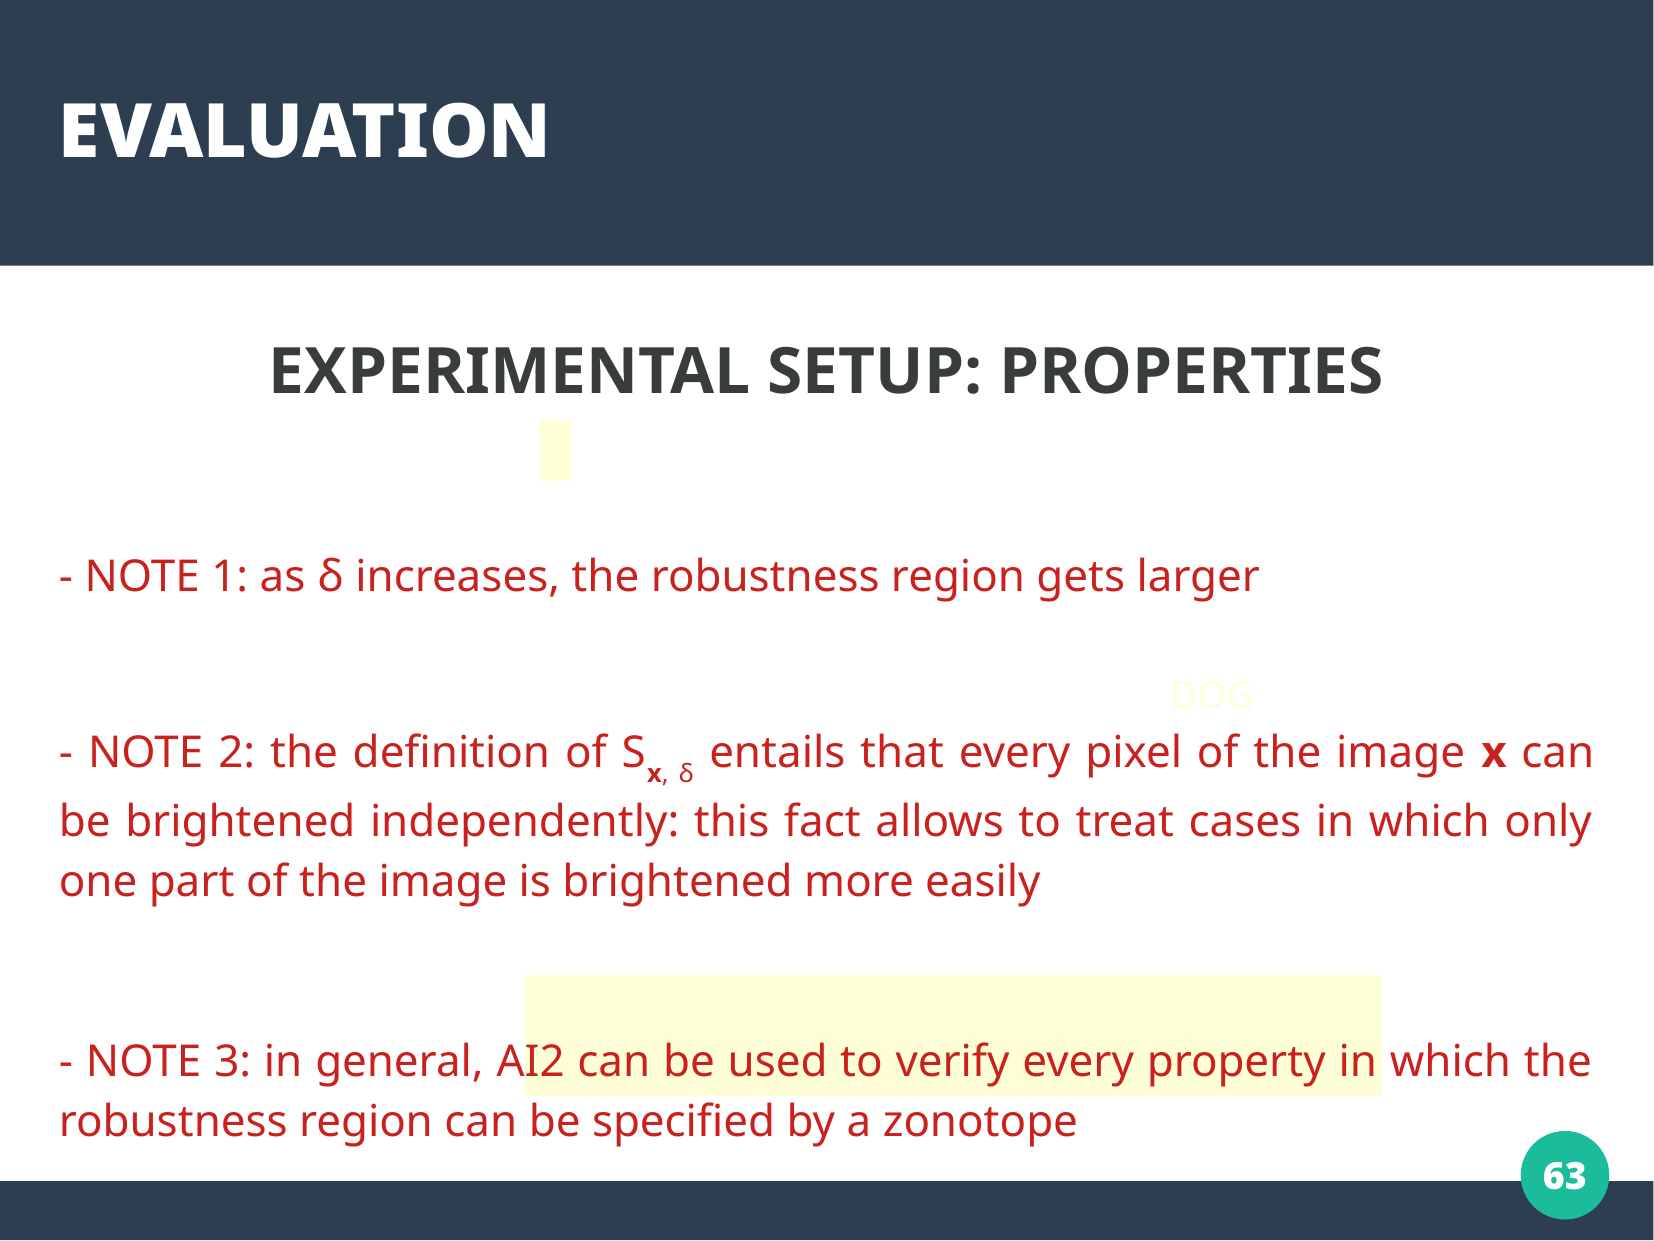

# EVALUATION
EXPERIMENTAL SETUP: PROPERTIES
- NOTE 1: as δ increases, the robustness region gets larger
- NOTE 2: the definition of Sx, δ entails that every pixel of the image x can be brightened independently: this fact allows to treat cases in which only one part of the image is brightened more easily
- NOTE 3: in general, AI2 can be used to verify every property in which the robustness region can be specified by a zonotope
DOG
63